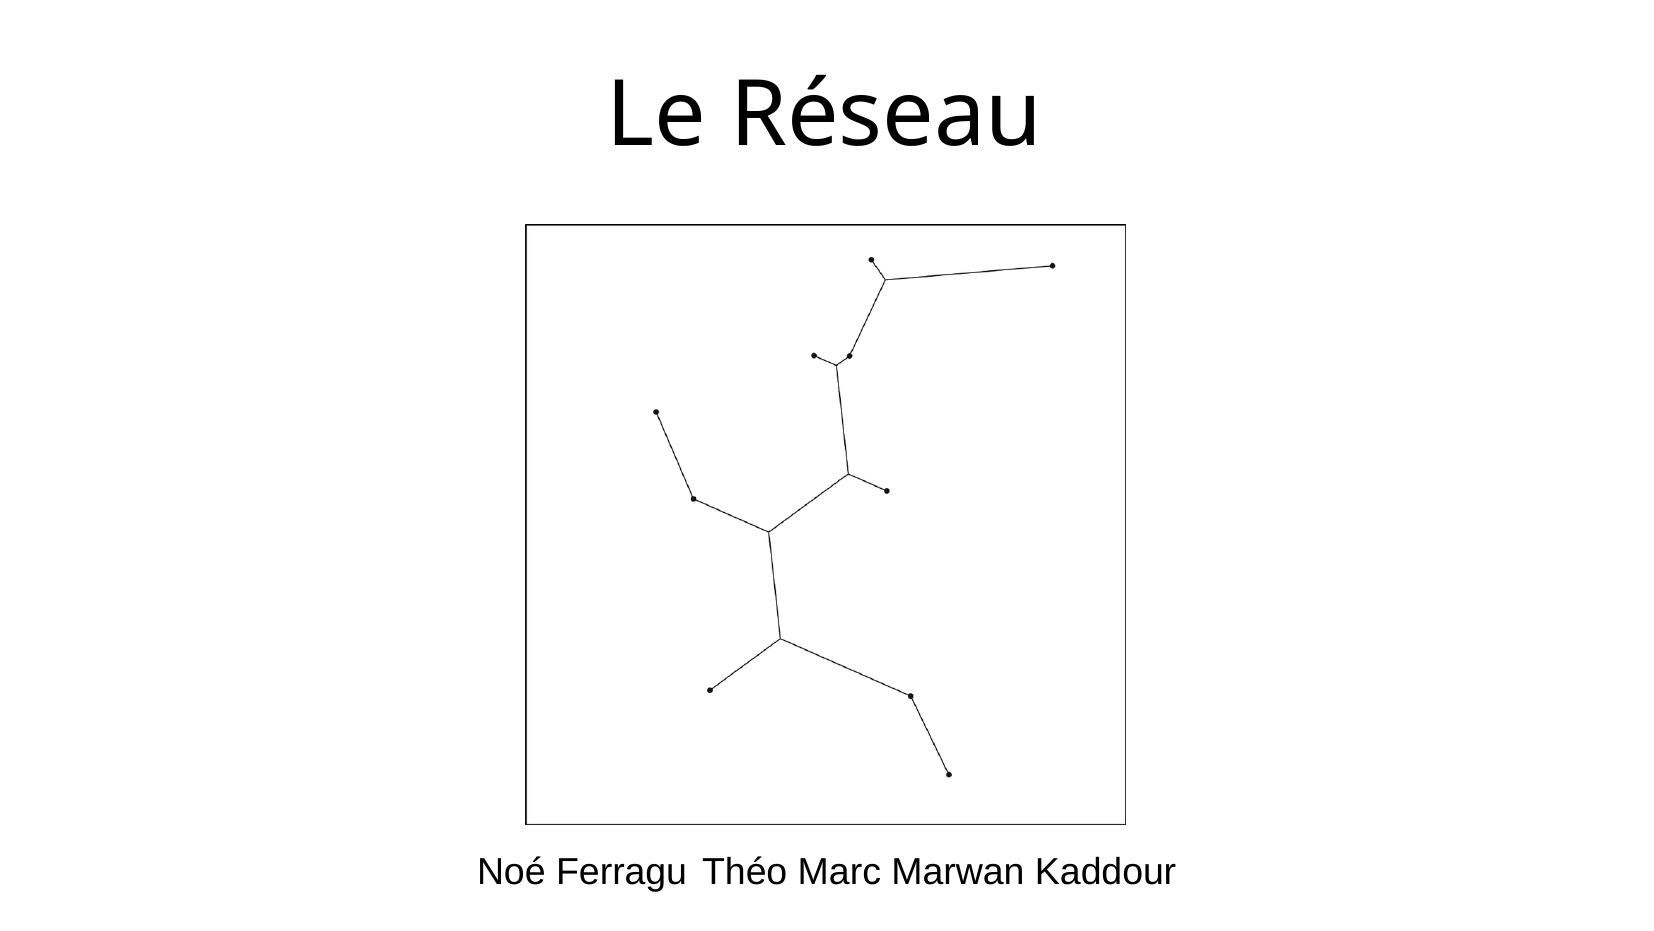

# Le Réseau
Noé Ferragu	Théo Marc Marwan Kaddour